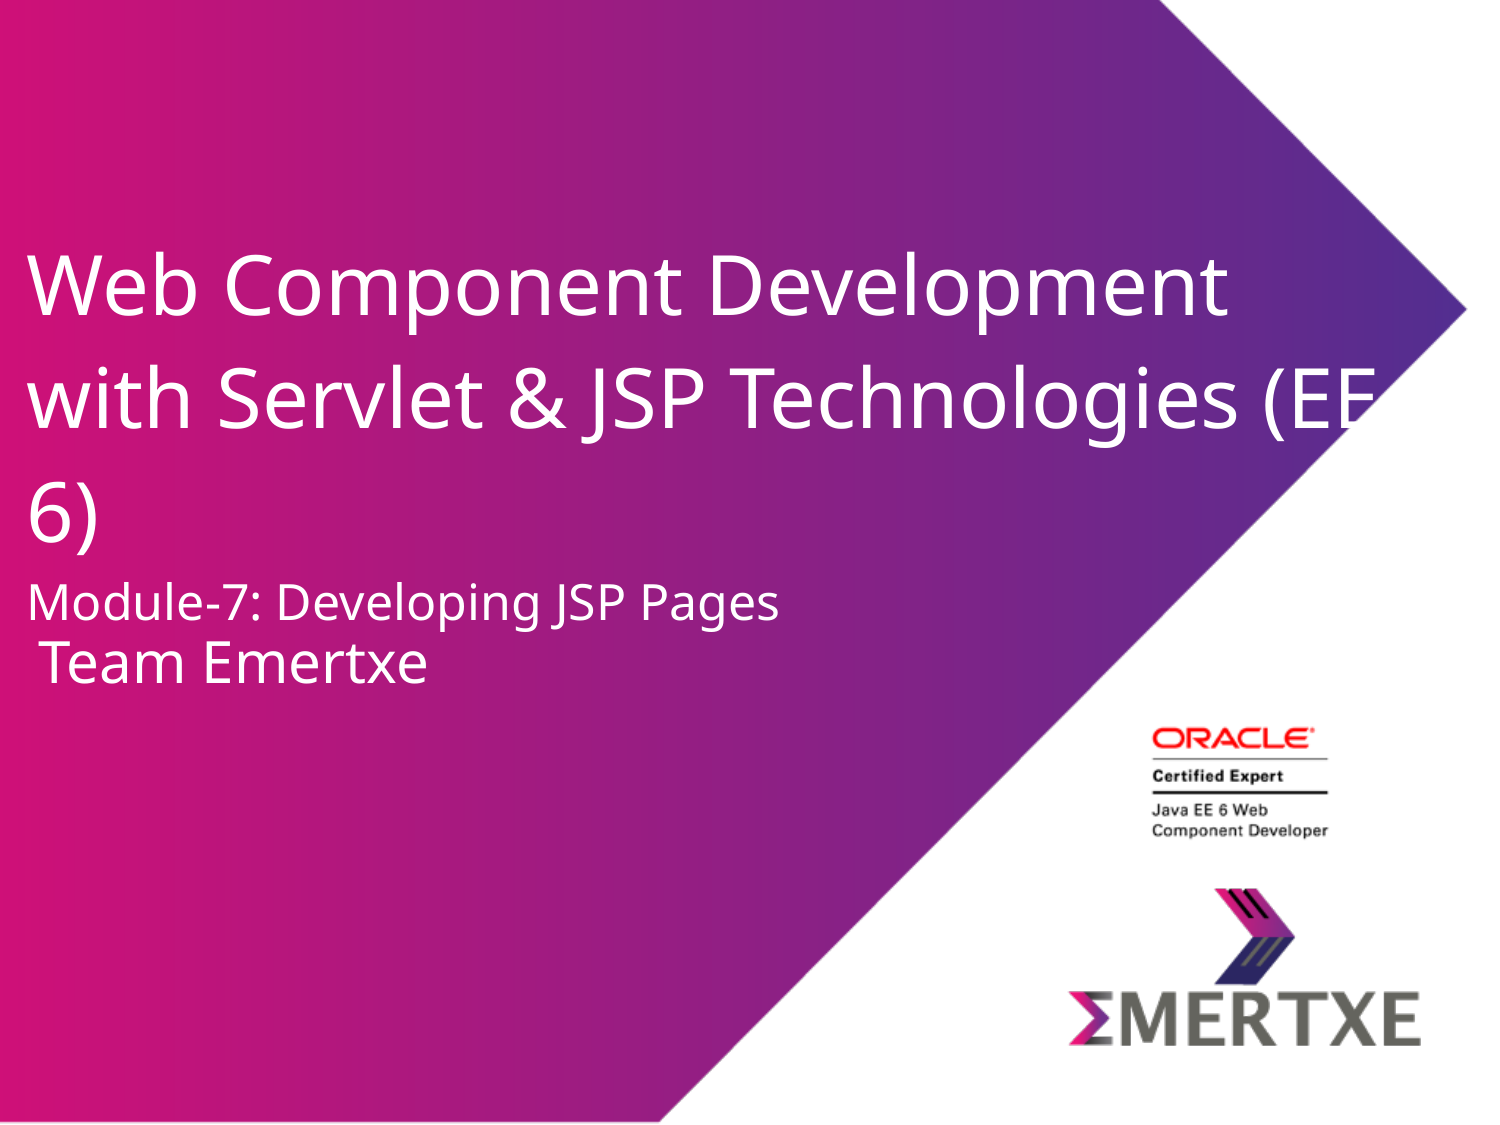

Web Component Development with Servlet & JSP Technologies (EE 6)
Module-7: Developing JSP Pages
Team Emertxe